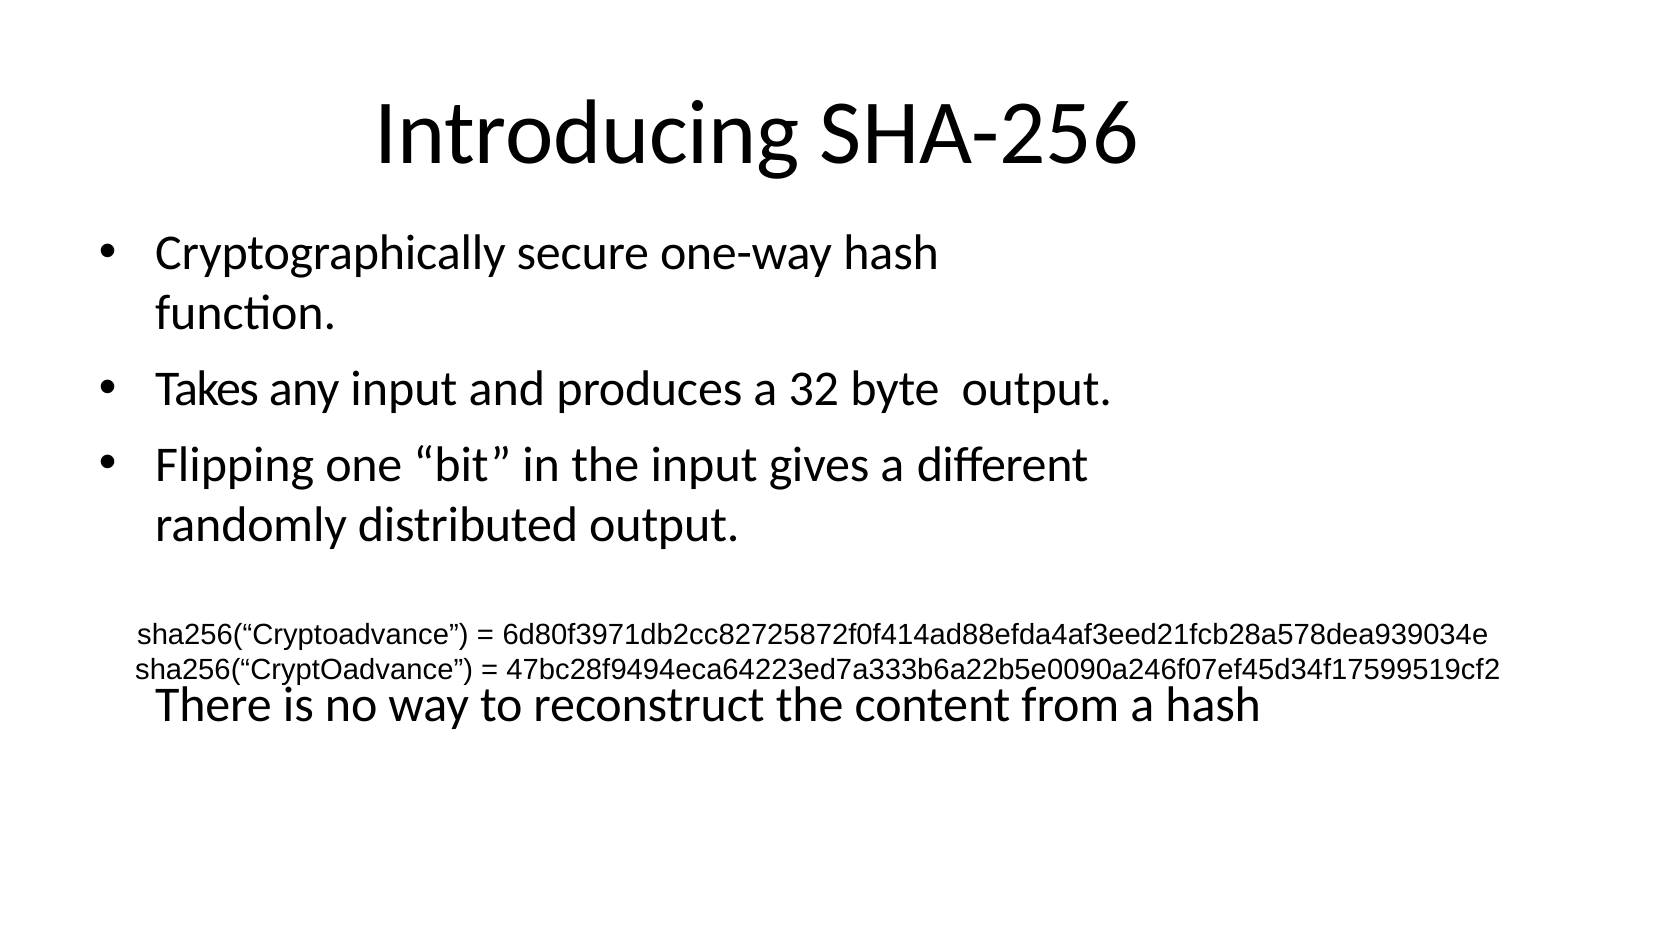

# Introducing SHA-256
Cryptographically secure one-way hash
function.
Takes any input and produces a 32 byte output.
Flipping one “bit” in the input gives a different
randomly distributed output.
There is no way to reconstruct the content from a hash
sha256(“Cryptoadvance”) = 6d80f3971db2cc82725872f0f414ad88efda4af3eed21fcb28a578dea939034e
sha256(“CryptOadvance”) = 47bc28f9494eca64223ed7a333b6a22b5e0090a246f07ef45d34f17599519cf2